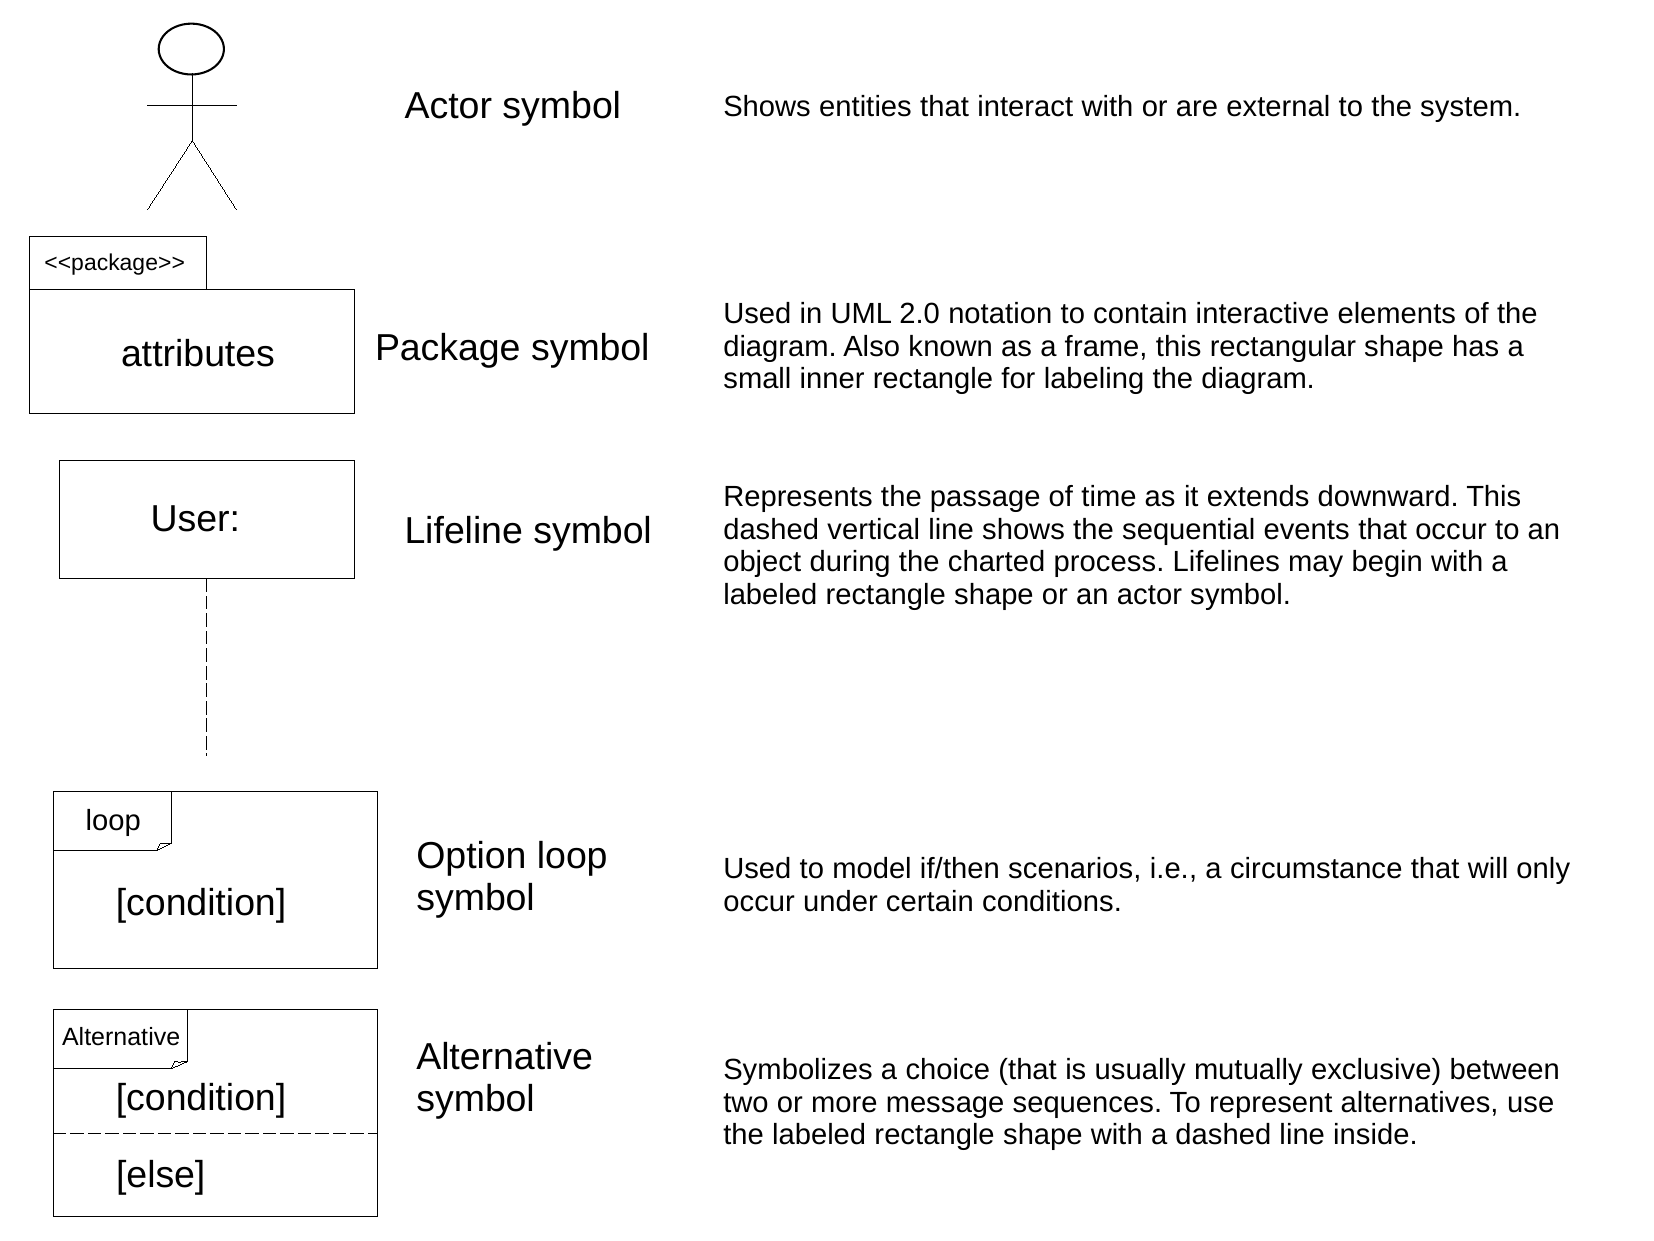

Actor symbol
Shows entities that interact with or are external to the system.
<<package>>
Used in UML 2.0 notation to contain interactive elements of the diagram. Also known as a frame, this rectangular shape has a small inner rectangle for labeling the diagram.
Package symbol
attributes
Represents the passage of time as it extends downward. This dashed vertical line shows the sequential events that occur to an object during the charted process. Lifelines may begin with a labeled rectangle shape or an actor symbol.
User:
Lifeline symbol
loop
Option loop symbol
Used to model if/then scenarios, i.e., a circumstance that will only occur under certain conditions.
[condition]
Alternative
Alternative symbol
Symbolizes a choice (that is usually mutually exclusive) between two or more message sequences. To represent alternatives, use the labeled rectangle shape with a dashed line inside.
[condition]
[else]